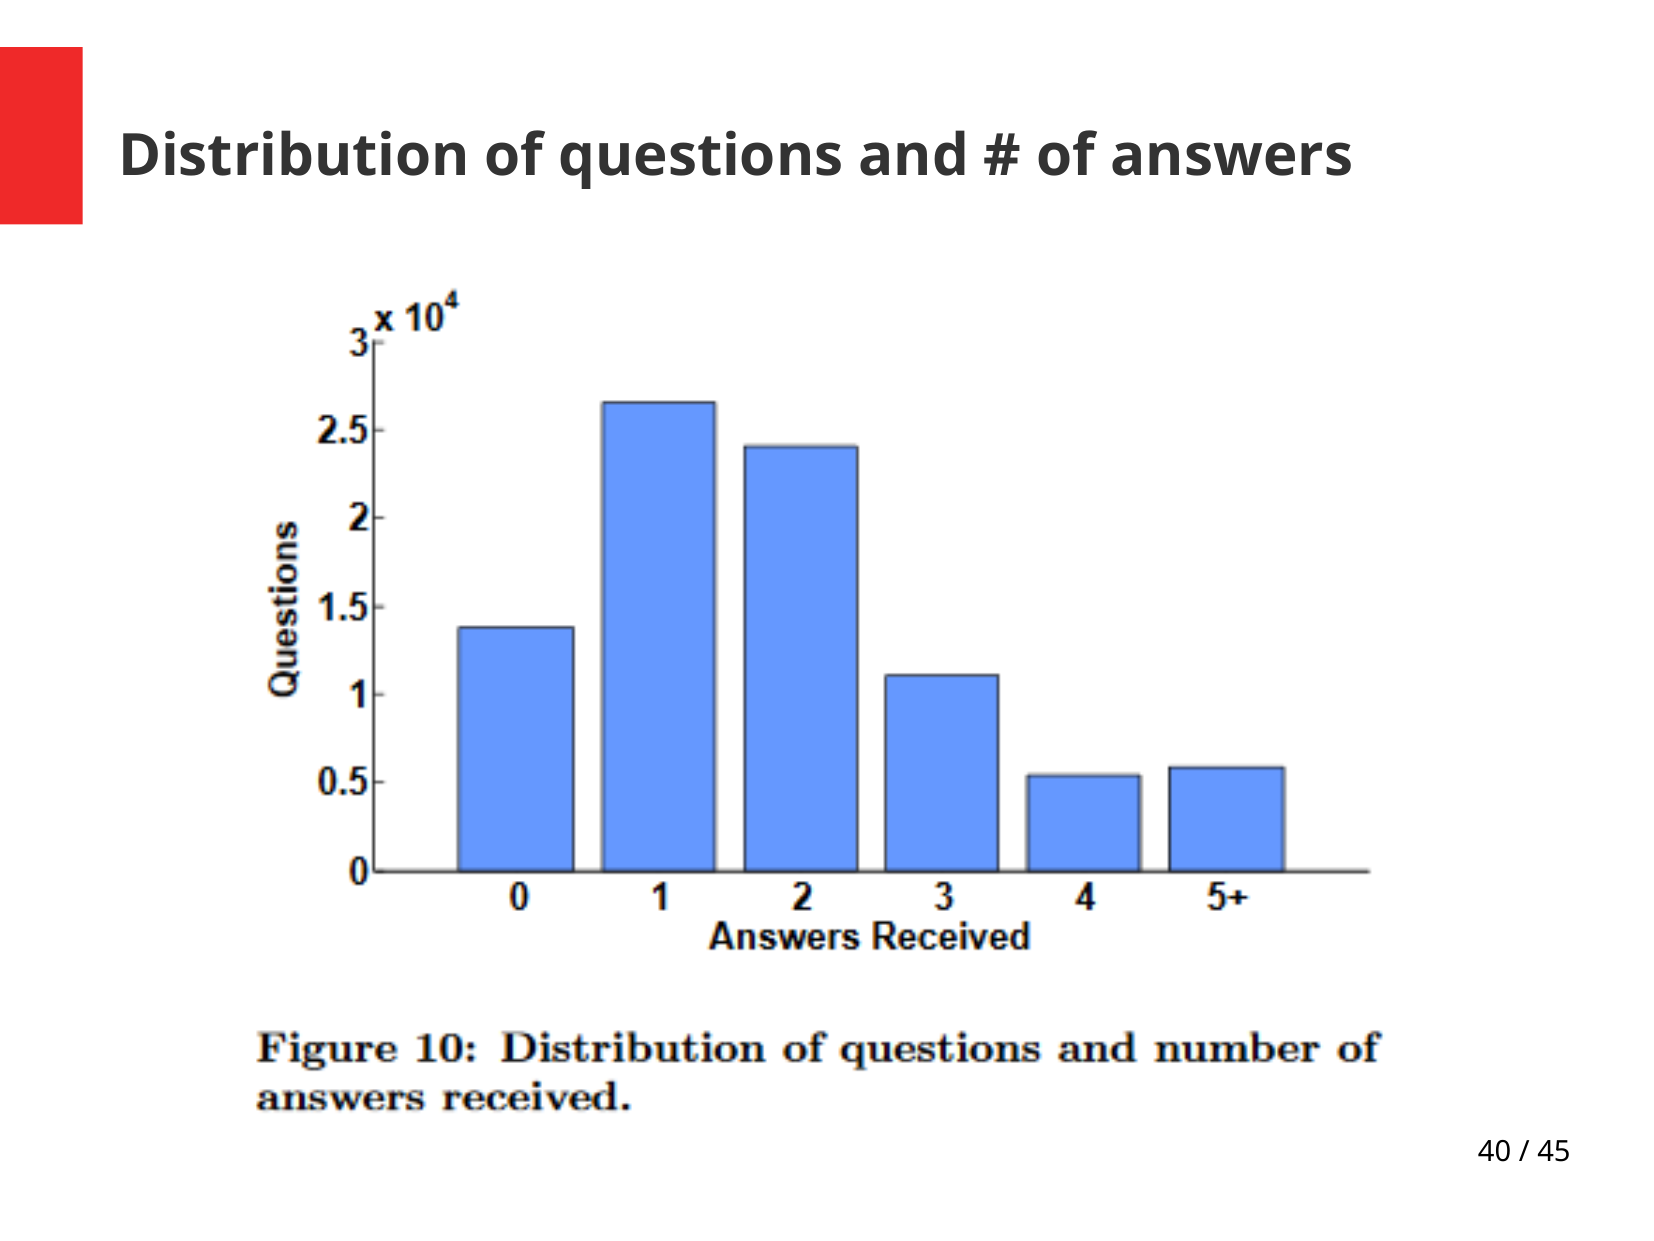

# Distribution of questions and # of answers
40